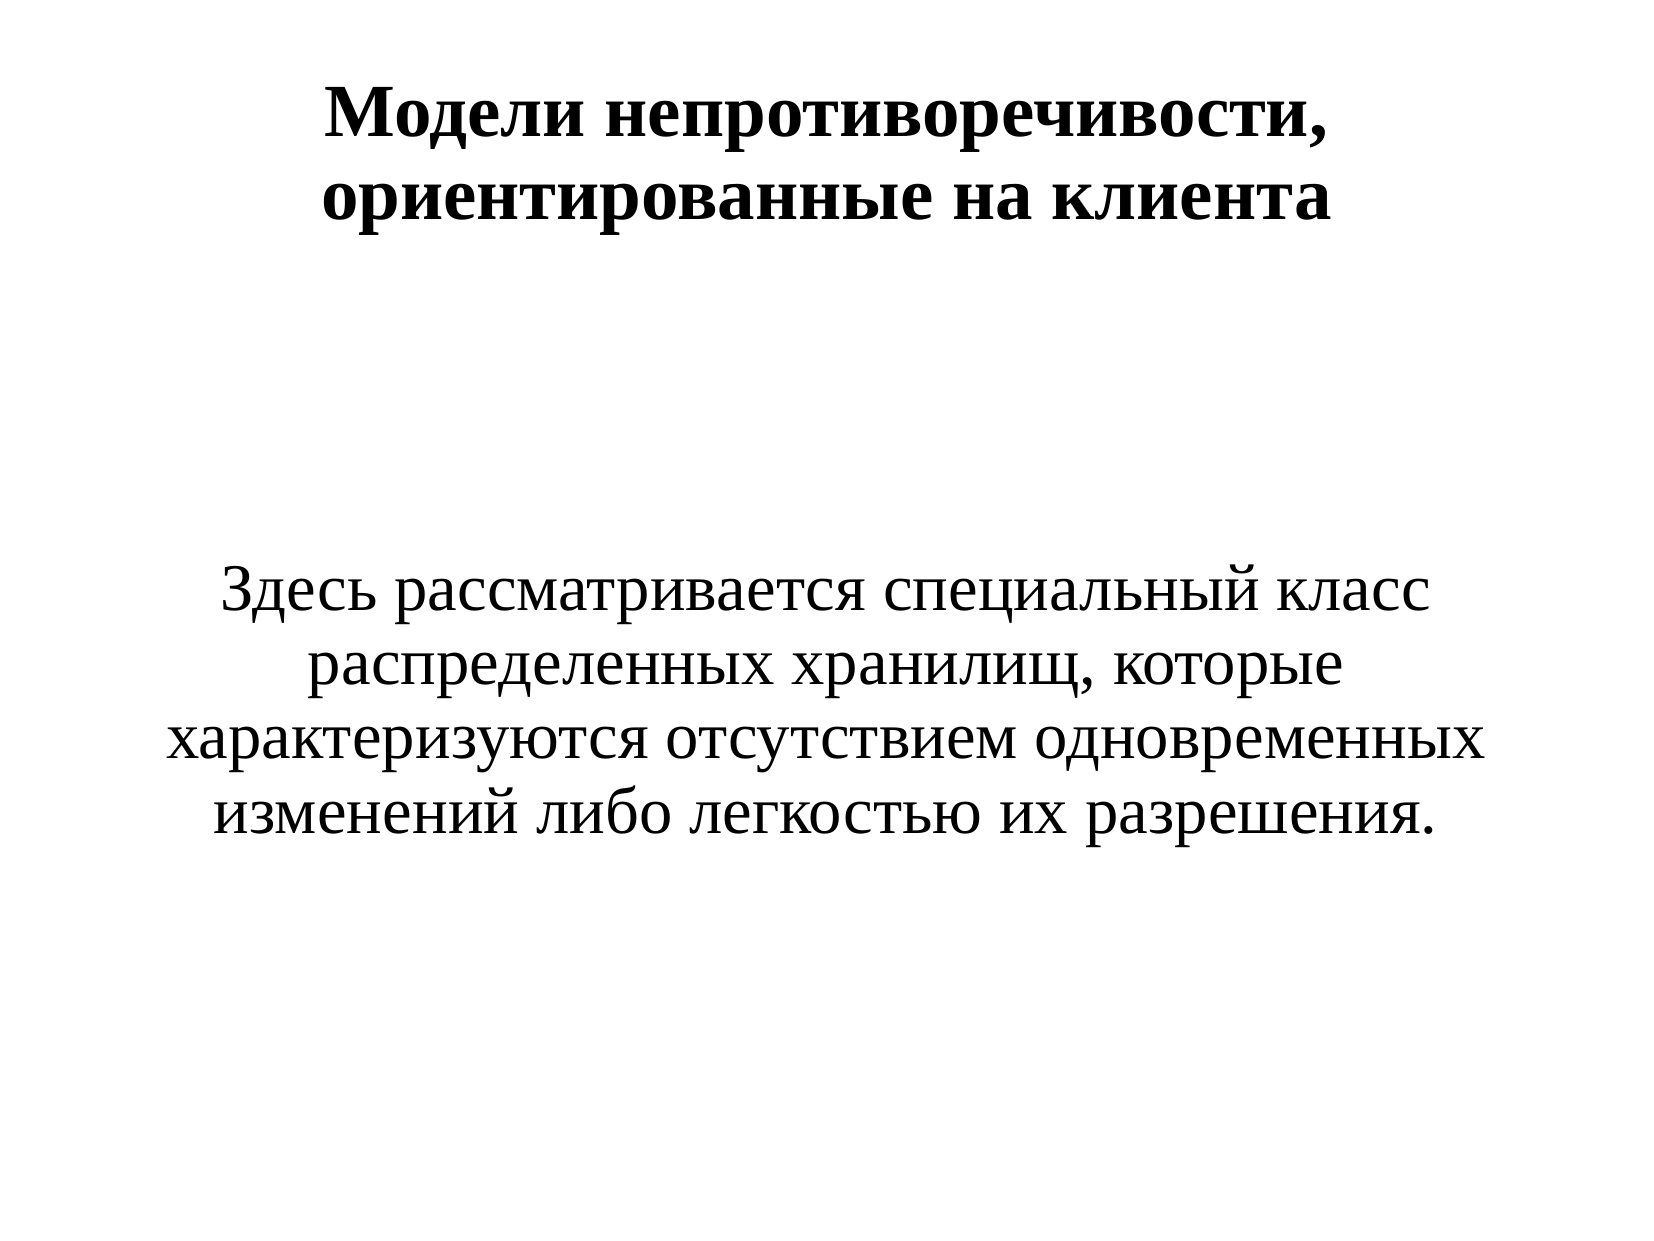

# Модели непротиворечивости, ориентированные на клиента
Здесь рассматривается специальный класс распределенных хранилищ, которые характеризуются отсутствием одновременных изменений либо легкостью их разрешения.